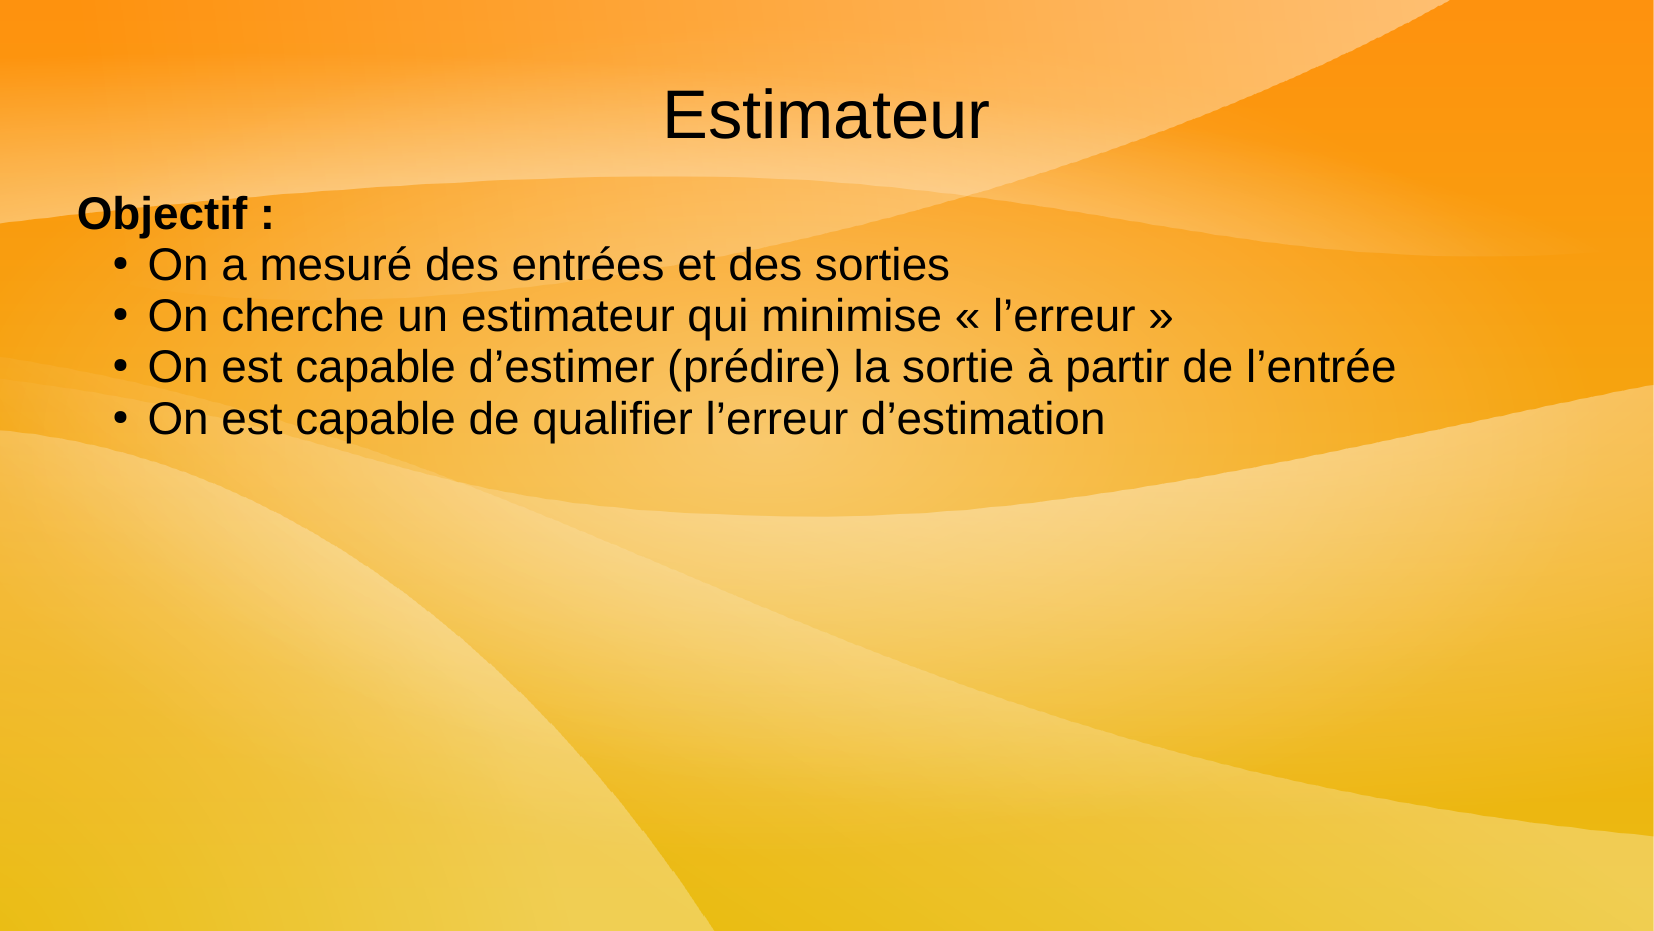

# Estimateur
Objectif :
On a mesuré des entrées et des sorties
On cherche un estimateur qui minimise « l’erreur »
On est capable d’estimer (prédire) la sortie à partir de l’entrée
On est capable de qualifier l’erreur d’estimation